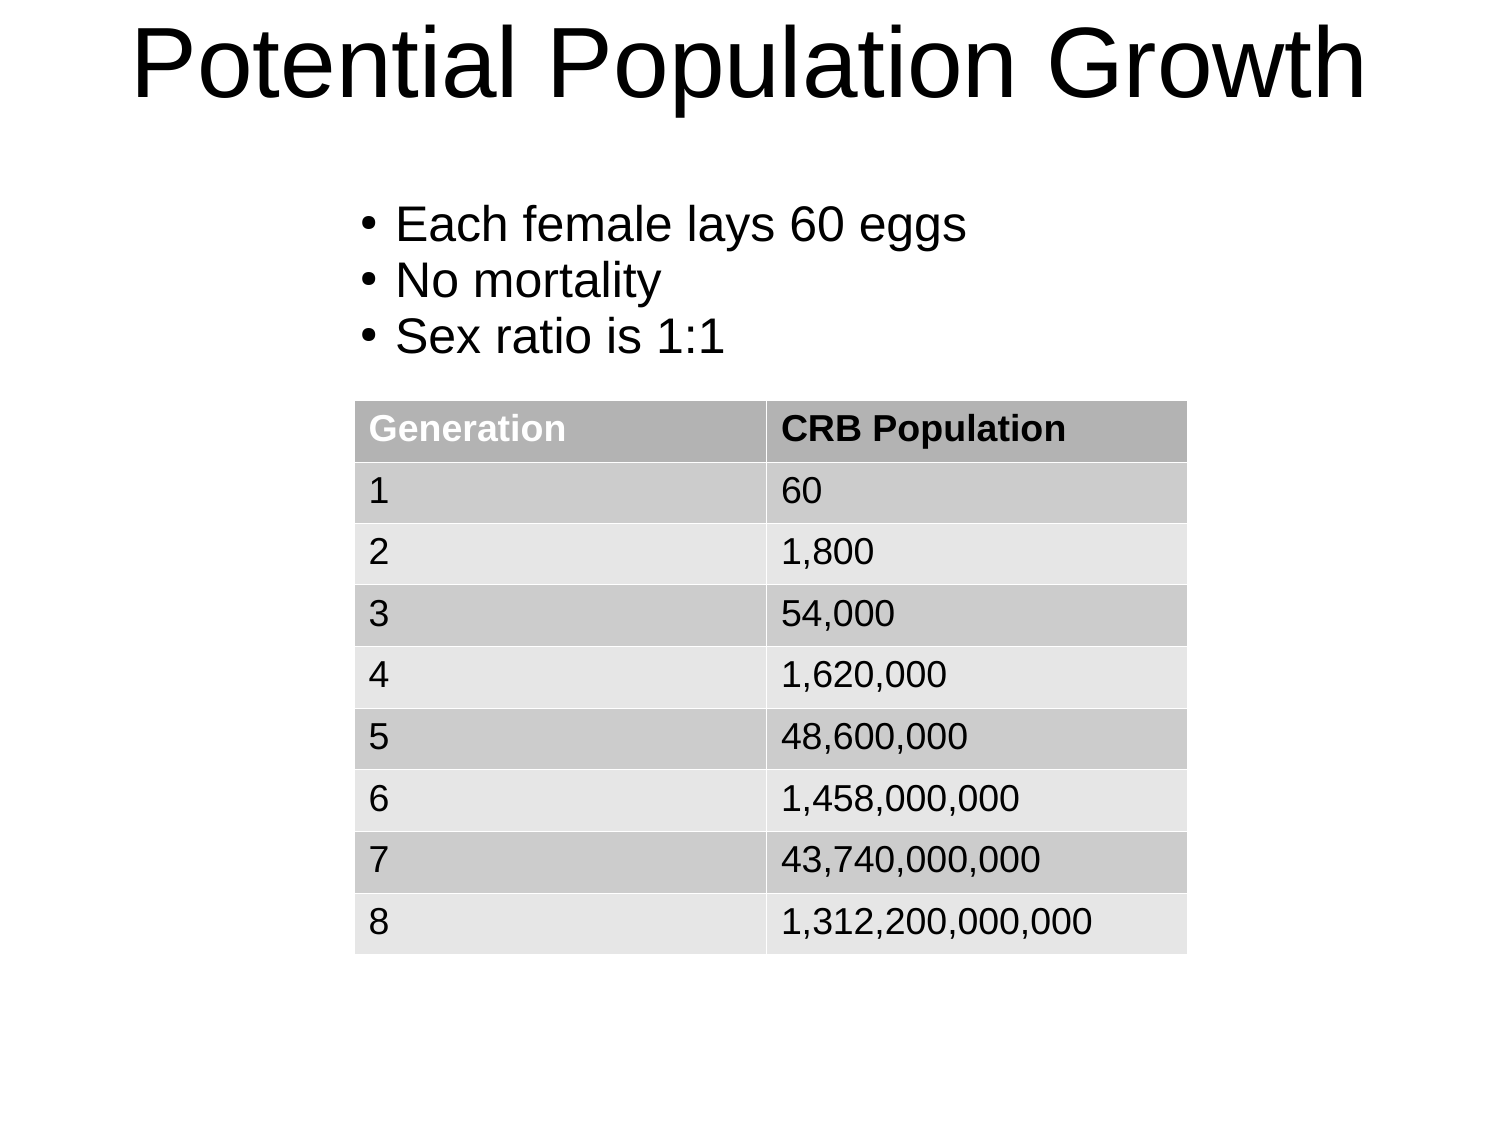

Potential Population Growth
Each female lays 60 eggs
No mortality
Sex ratio is 1:1
| Generation | CRB Population |
| --- | --- |
| 1 | 60 |
| 2 | 1,800 |
| 3 | 54,000 |
| 4 | 1,620,000 |
| 5 | 48,600,000 |
| 6 | 1,458,000,000 |
| 7 | 43,740,000,000 |
| 8 | 1,312,200,000,000 |